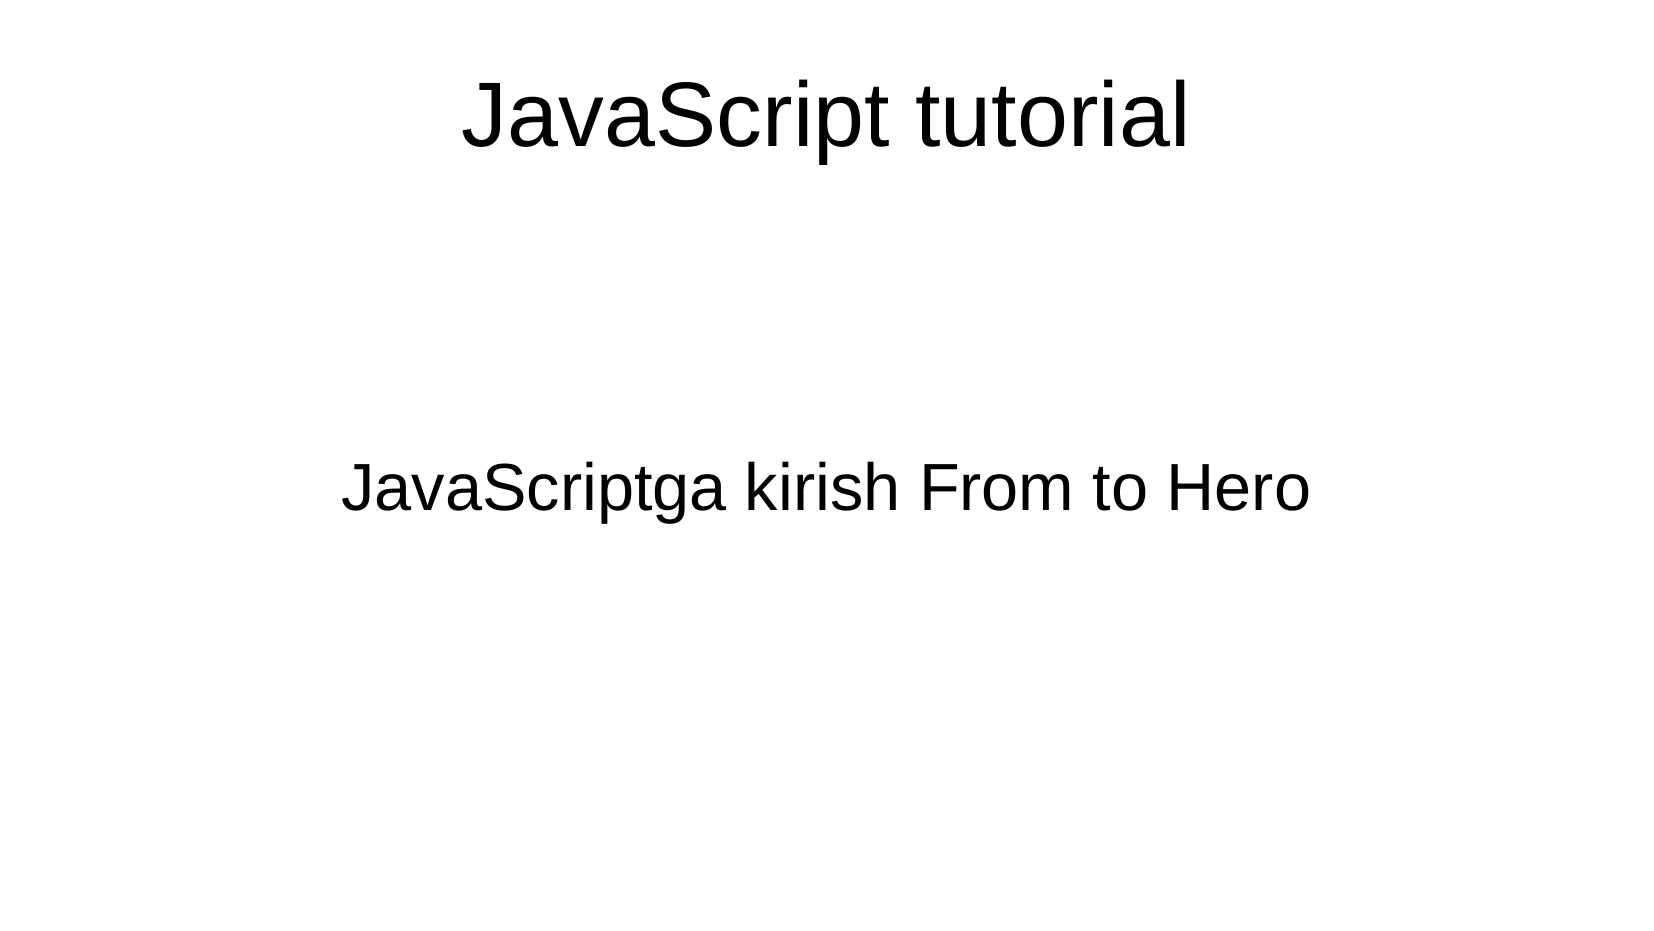

# JavaScript tutorial
JavaScriptga kirish From to Hero